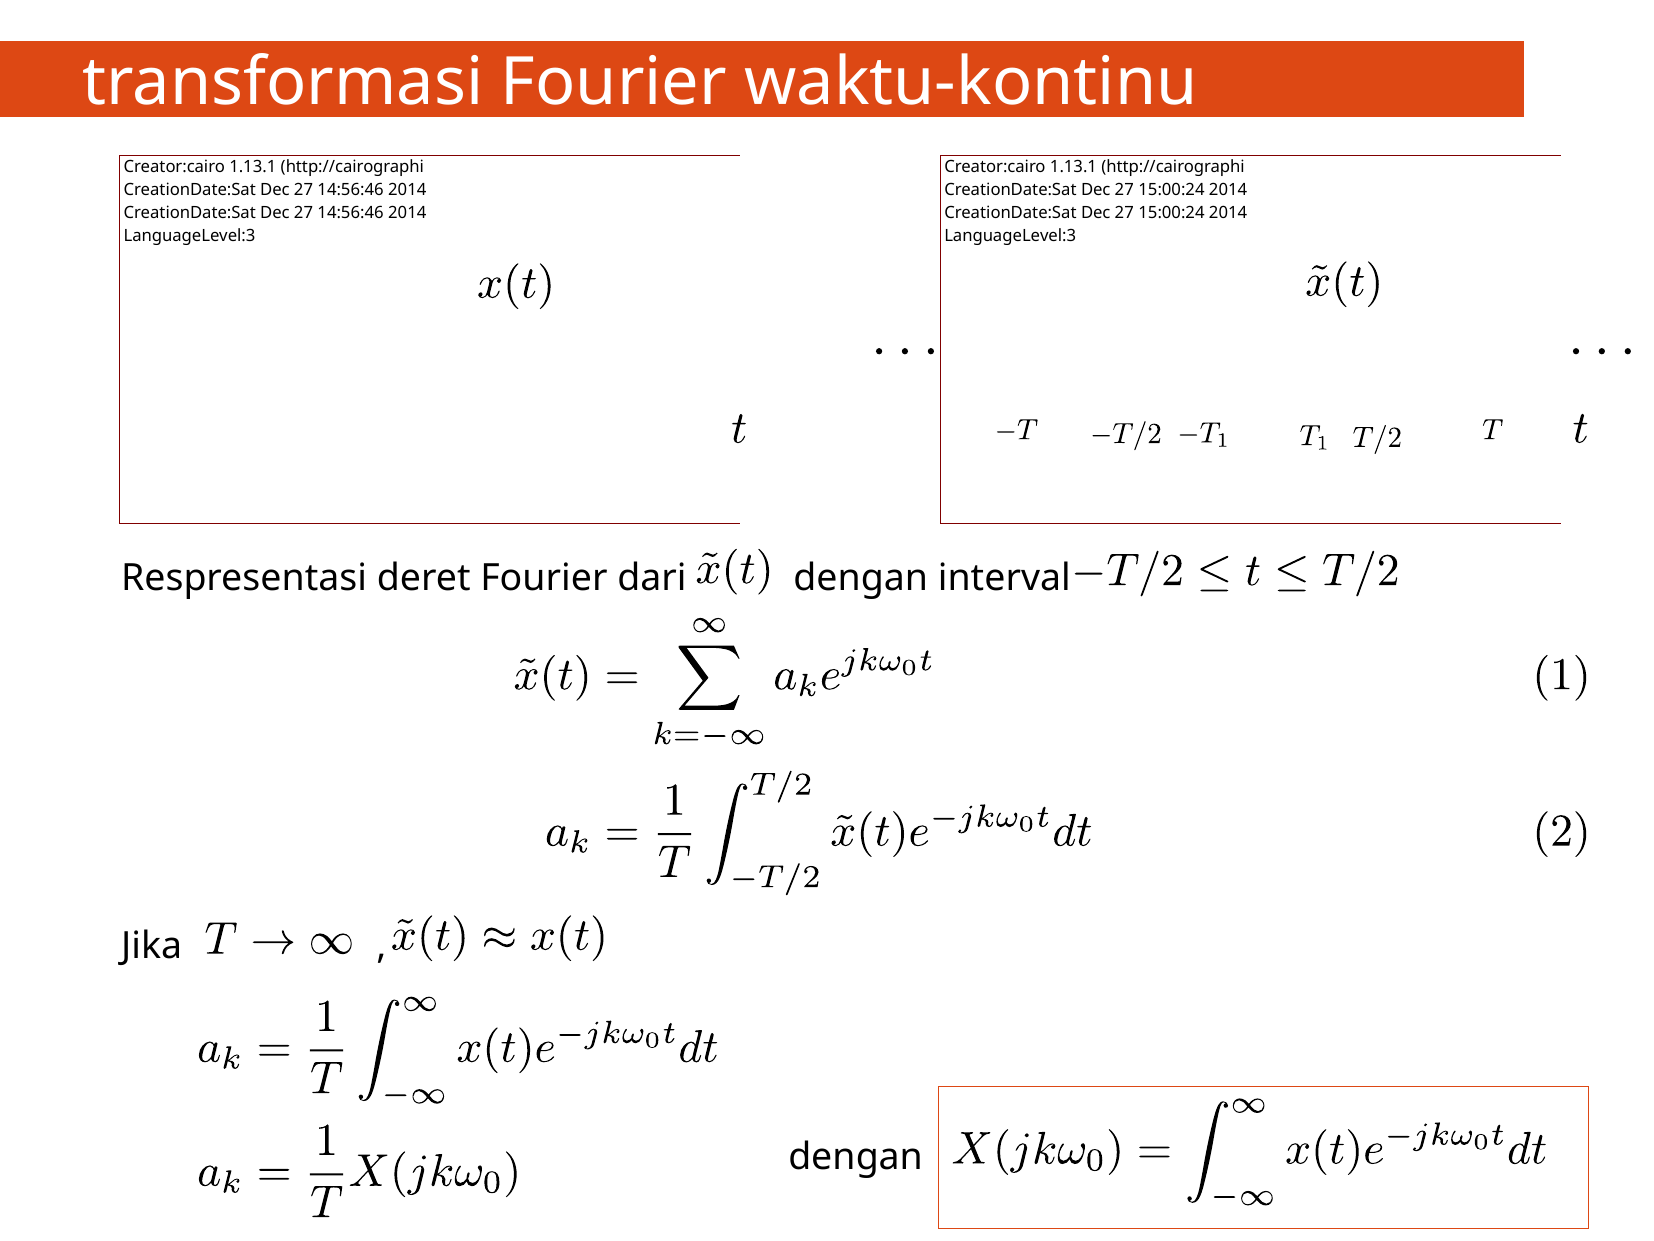

transformasi Fourier waktu-kontinu
Respresentasi deret Fourier dari dengan interval
Jika ,
dengan